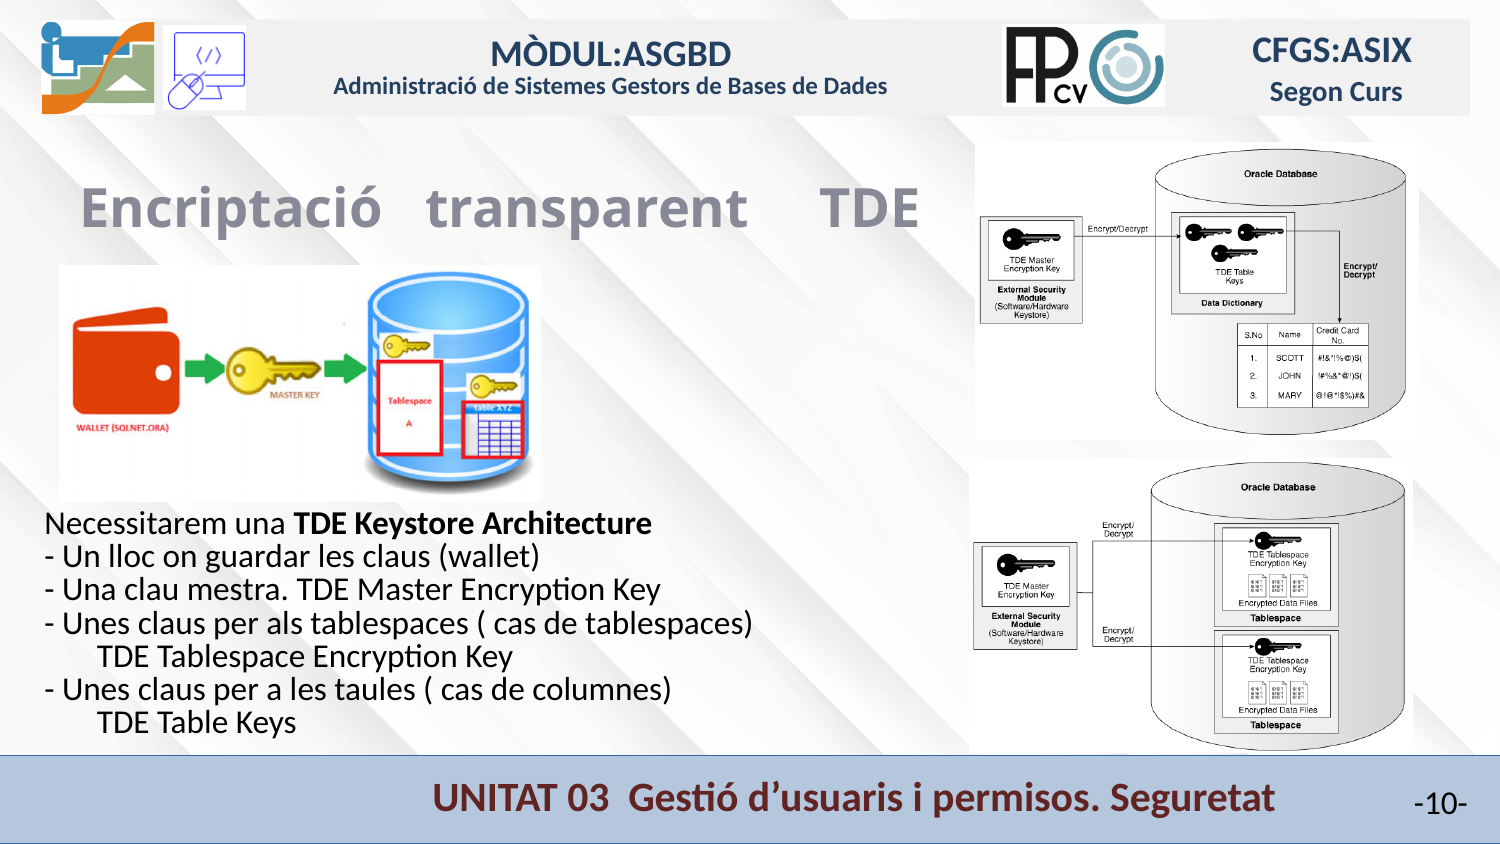

# Encriptació transparent TDE
Necessitarem una TDE Keystore Architecture
- Un lloc on guardar les claus (wallet)
- Una clau mestra. TDE Master Encryption Key
- Unes claus per als tablespaces ( cas de tablespaces)
 TDE Tablespace Encryption Key
- Unes claus per a les taules ( cas de columnes)
 TDE Table Keys